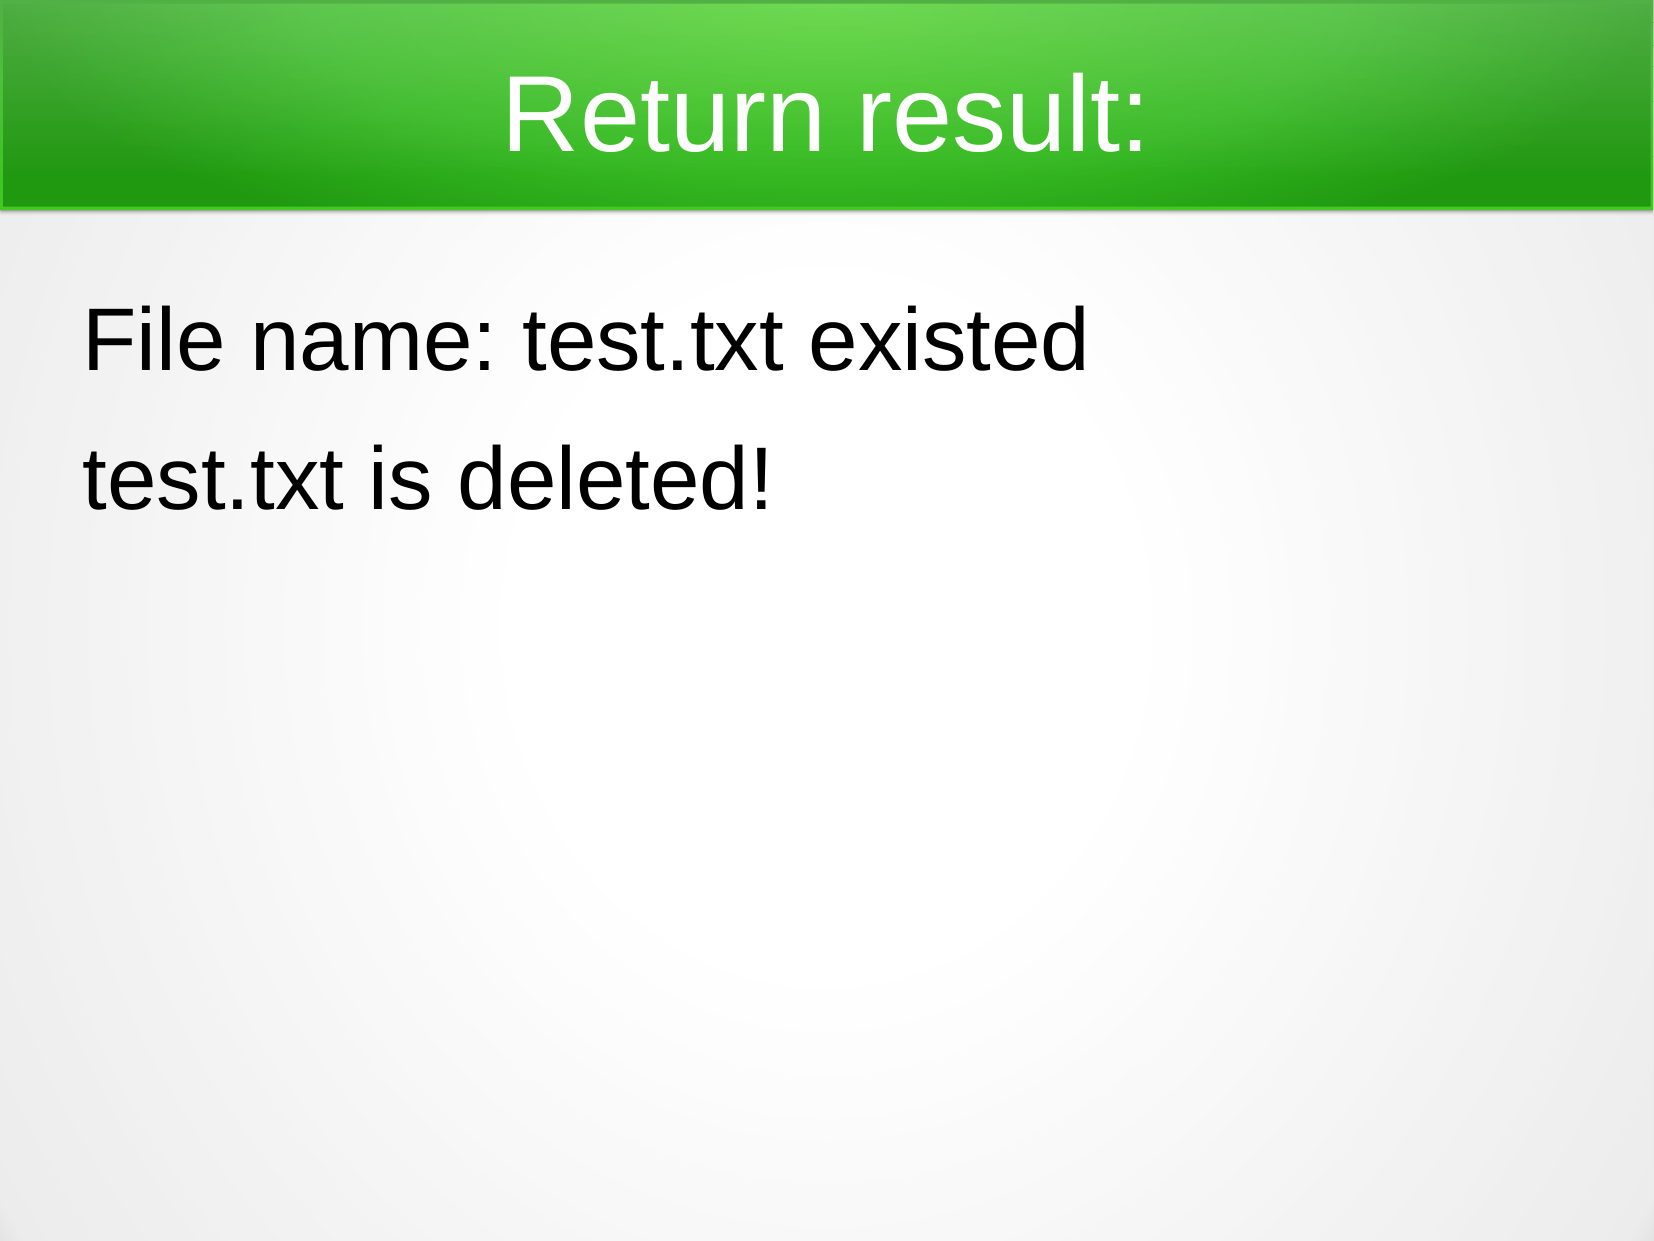

# Return result:
File name: test.txt existed
test.txt is deleted!